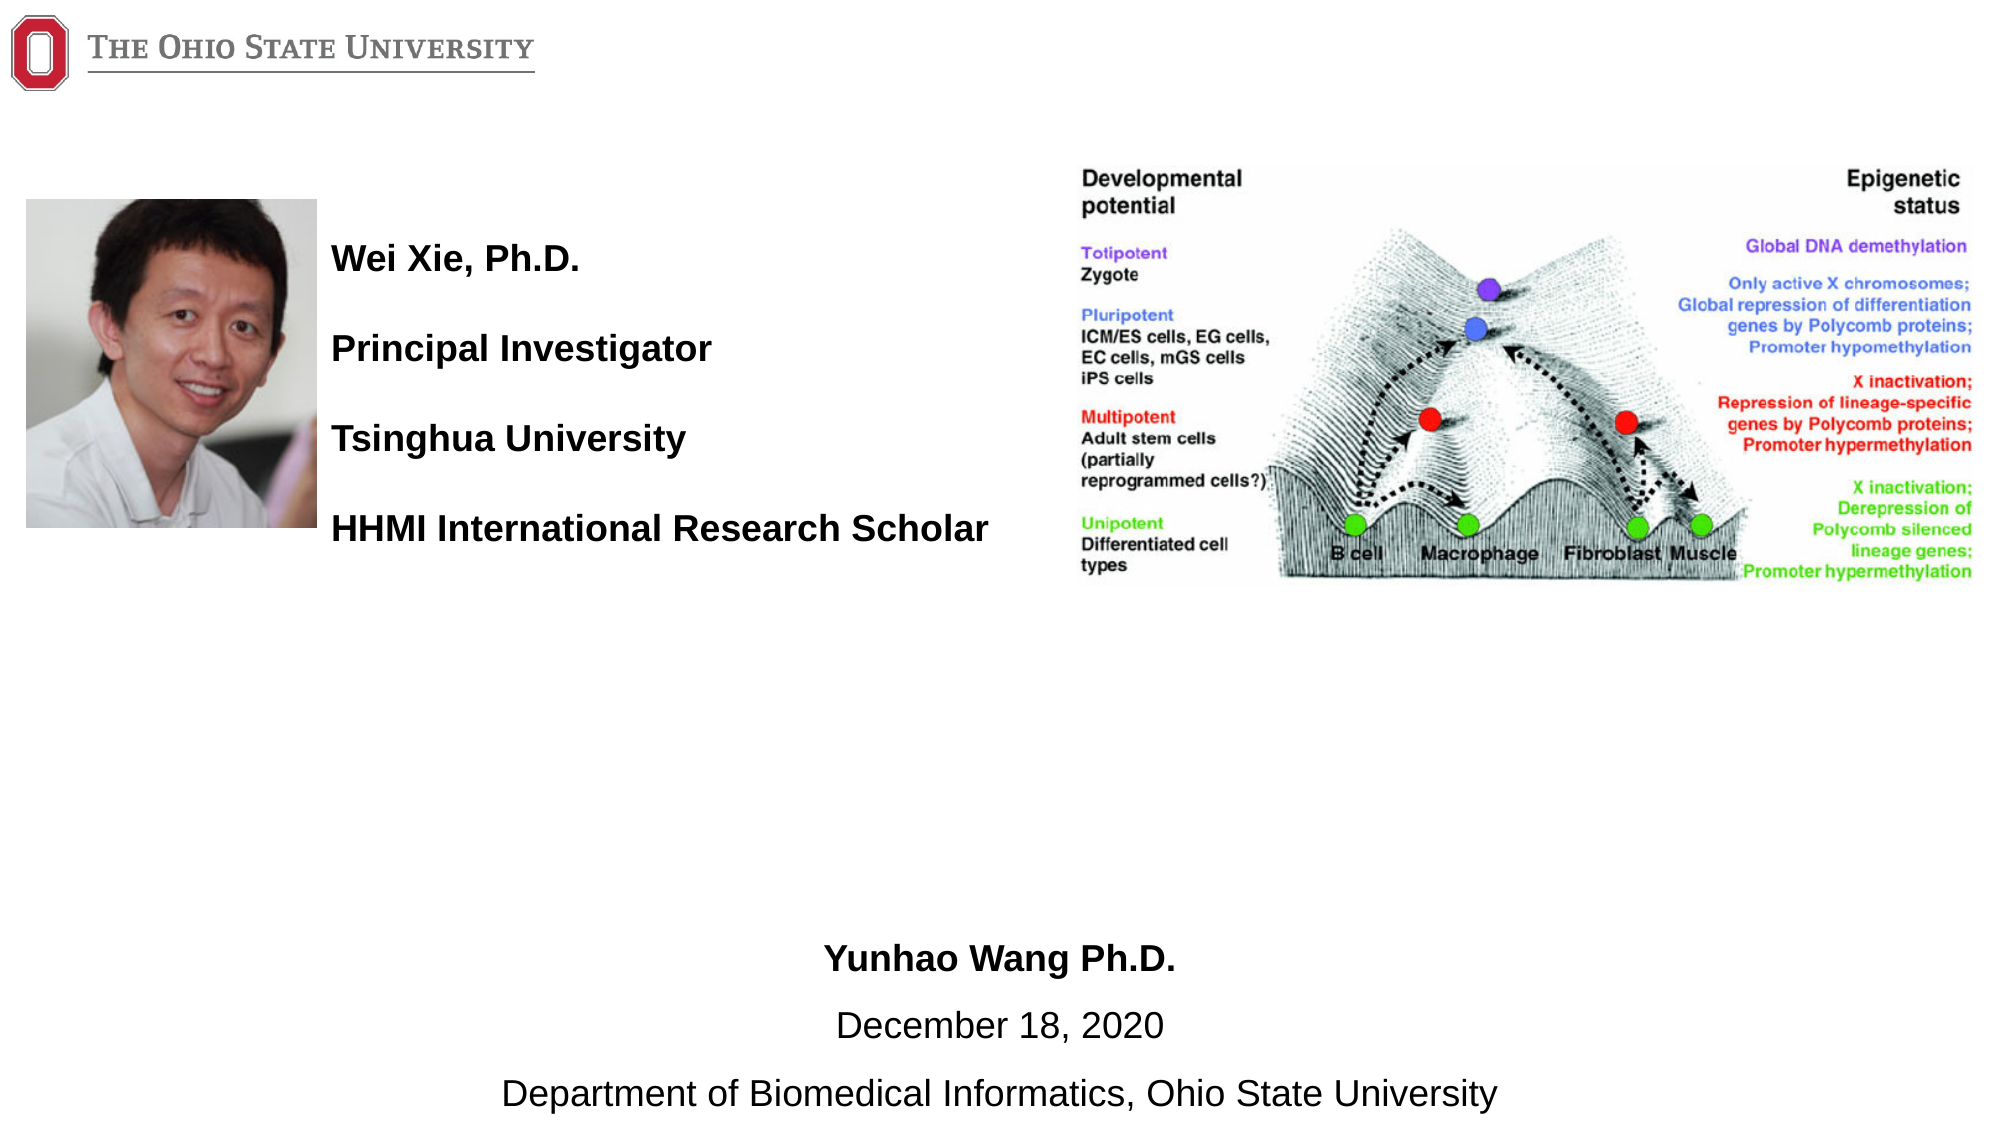

Wei Xie, Ph.D.
Principal Investigator
Tsinghua University
HHMI International Research Scholar
Yunhao Wang Ph.D.
December 18, 2020
Department of Biomedical Informatics, Ohio State University